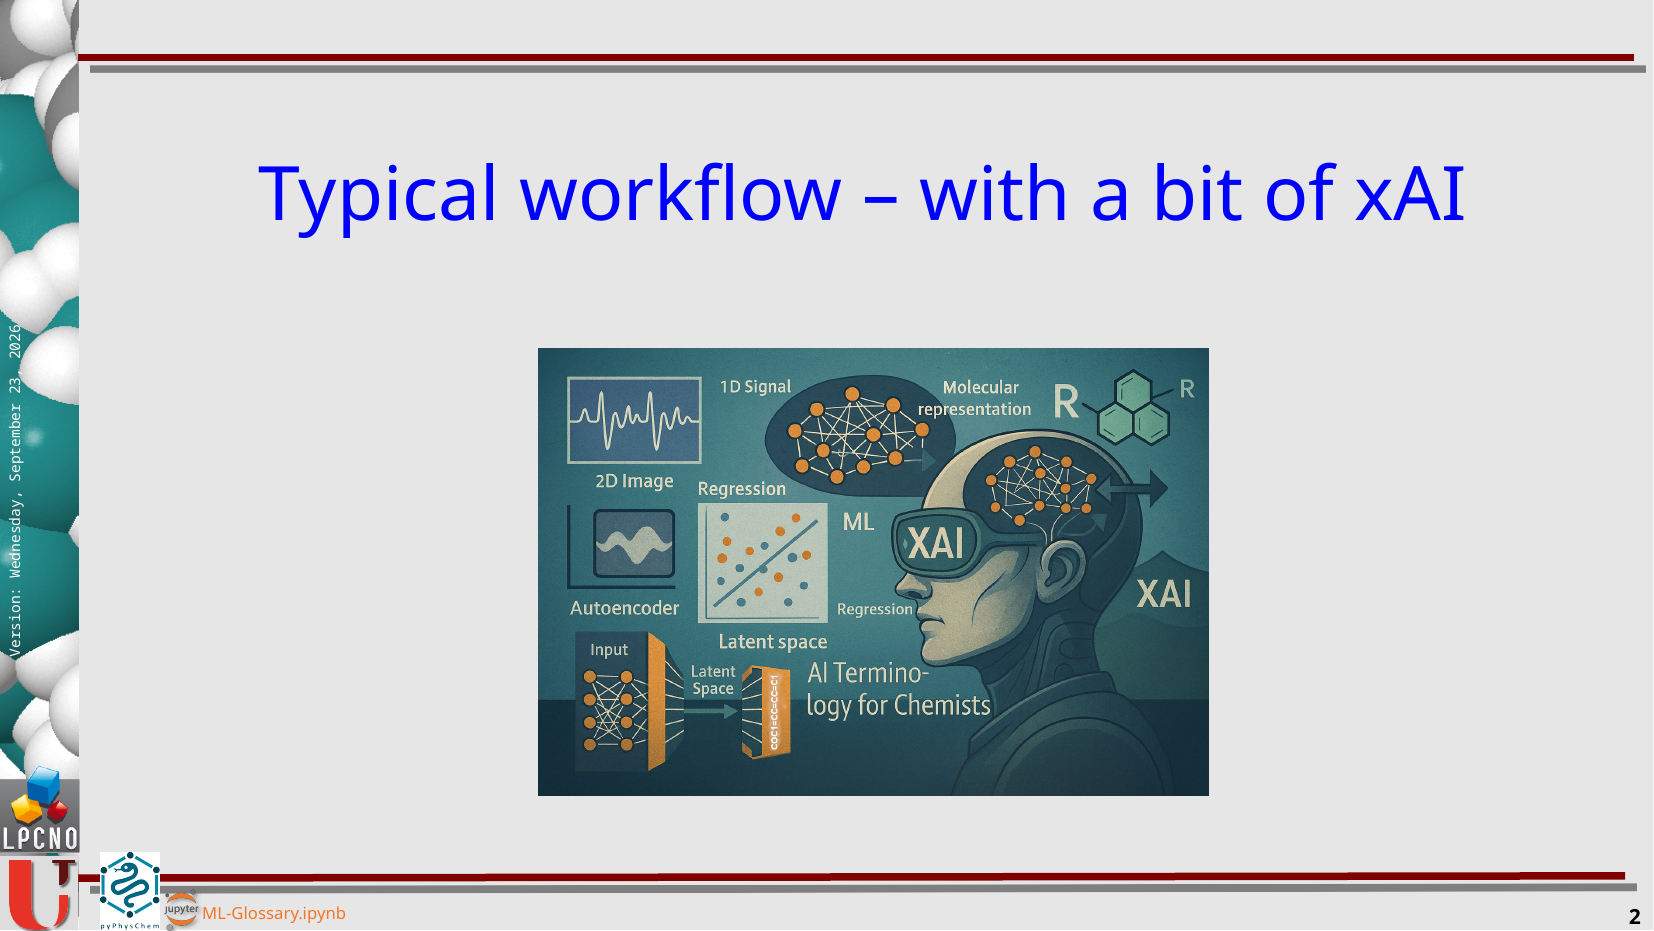

# Typical workflow – with a bit of xAI
ML-Glossary.ipynb